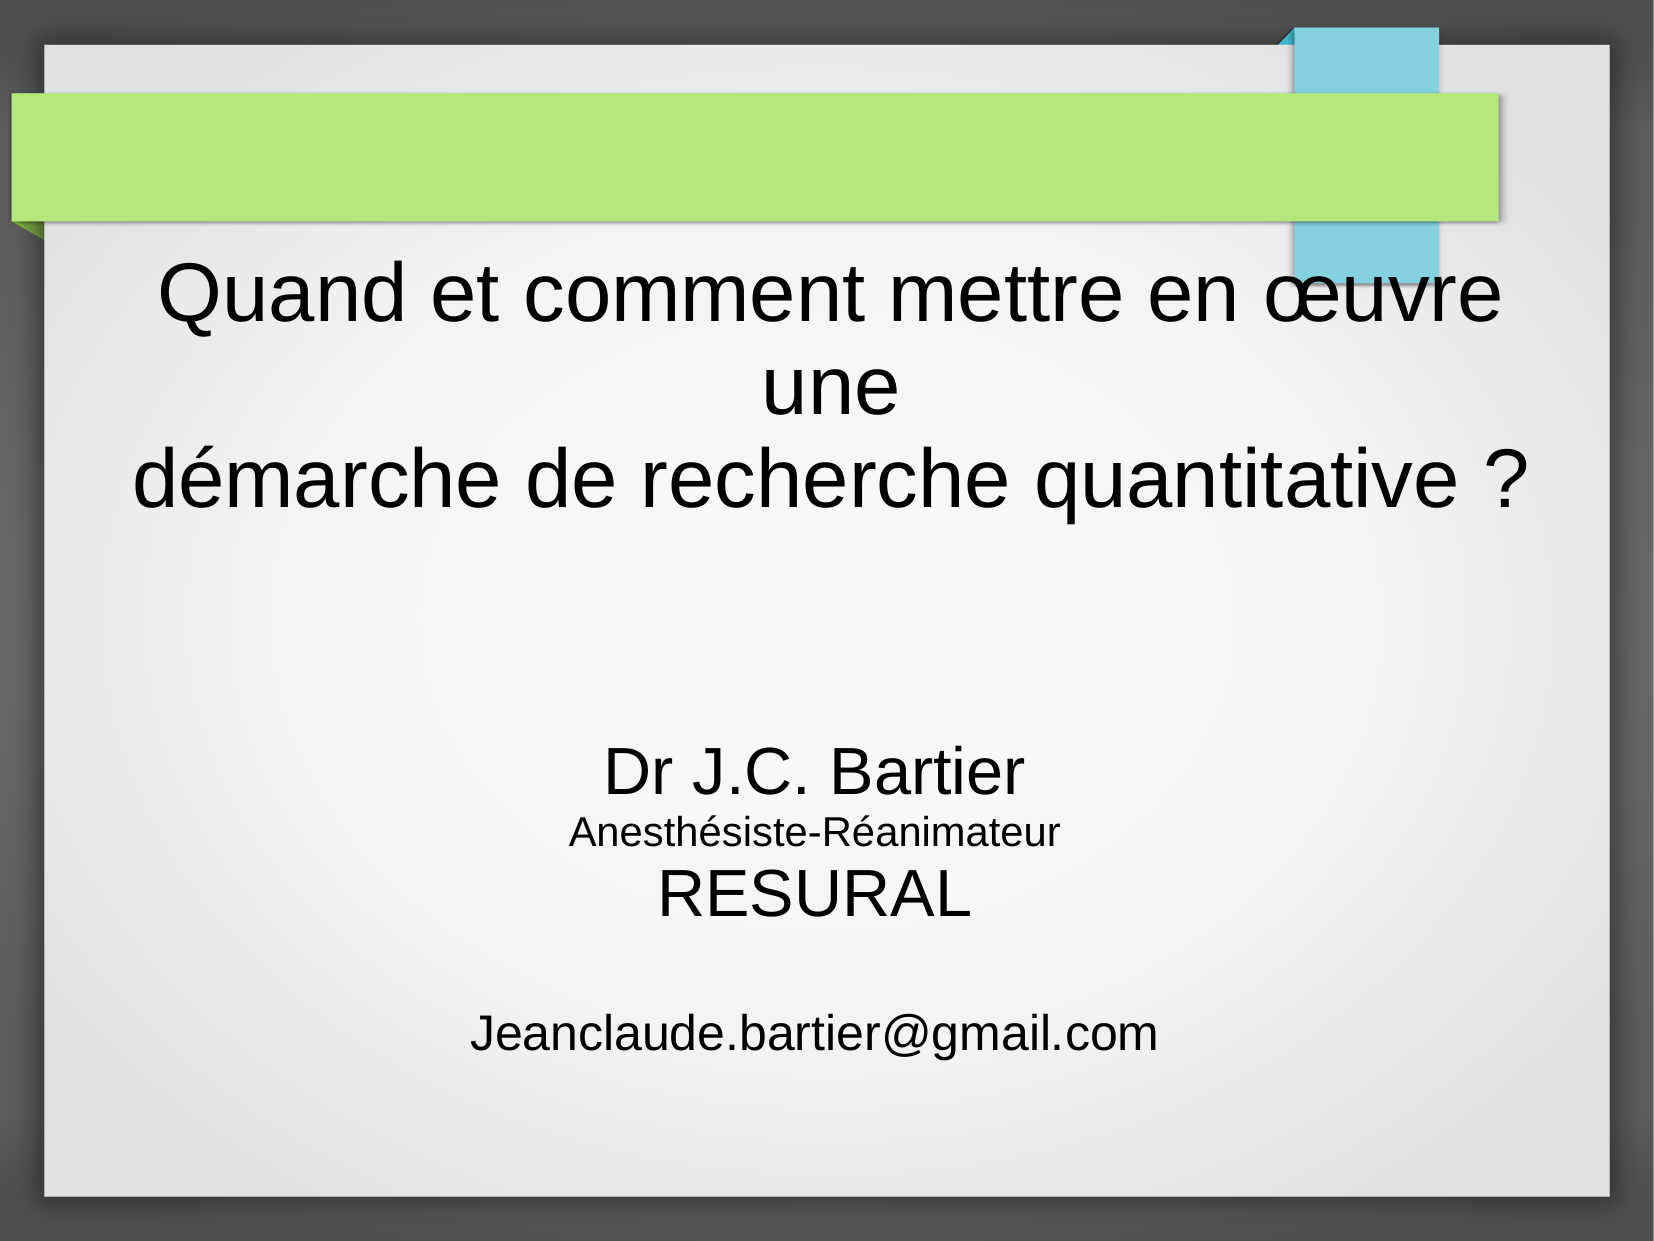

# Quand et comment mettre en œuvre une démarche de recherche quantitative ?
Dr J.C. Bartier
Anesthésiste-Réanimateur
RESURAL
Jeanclaude.bartier@gmail.com